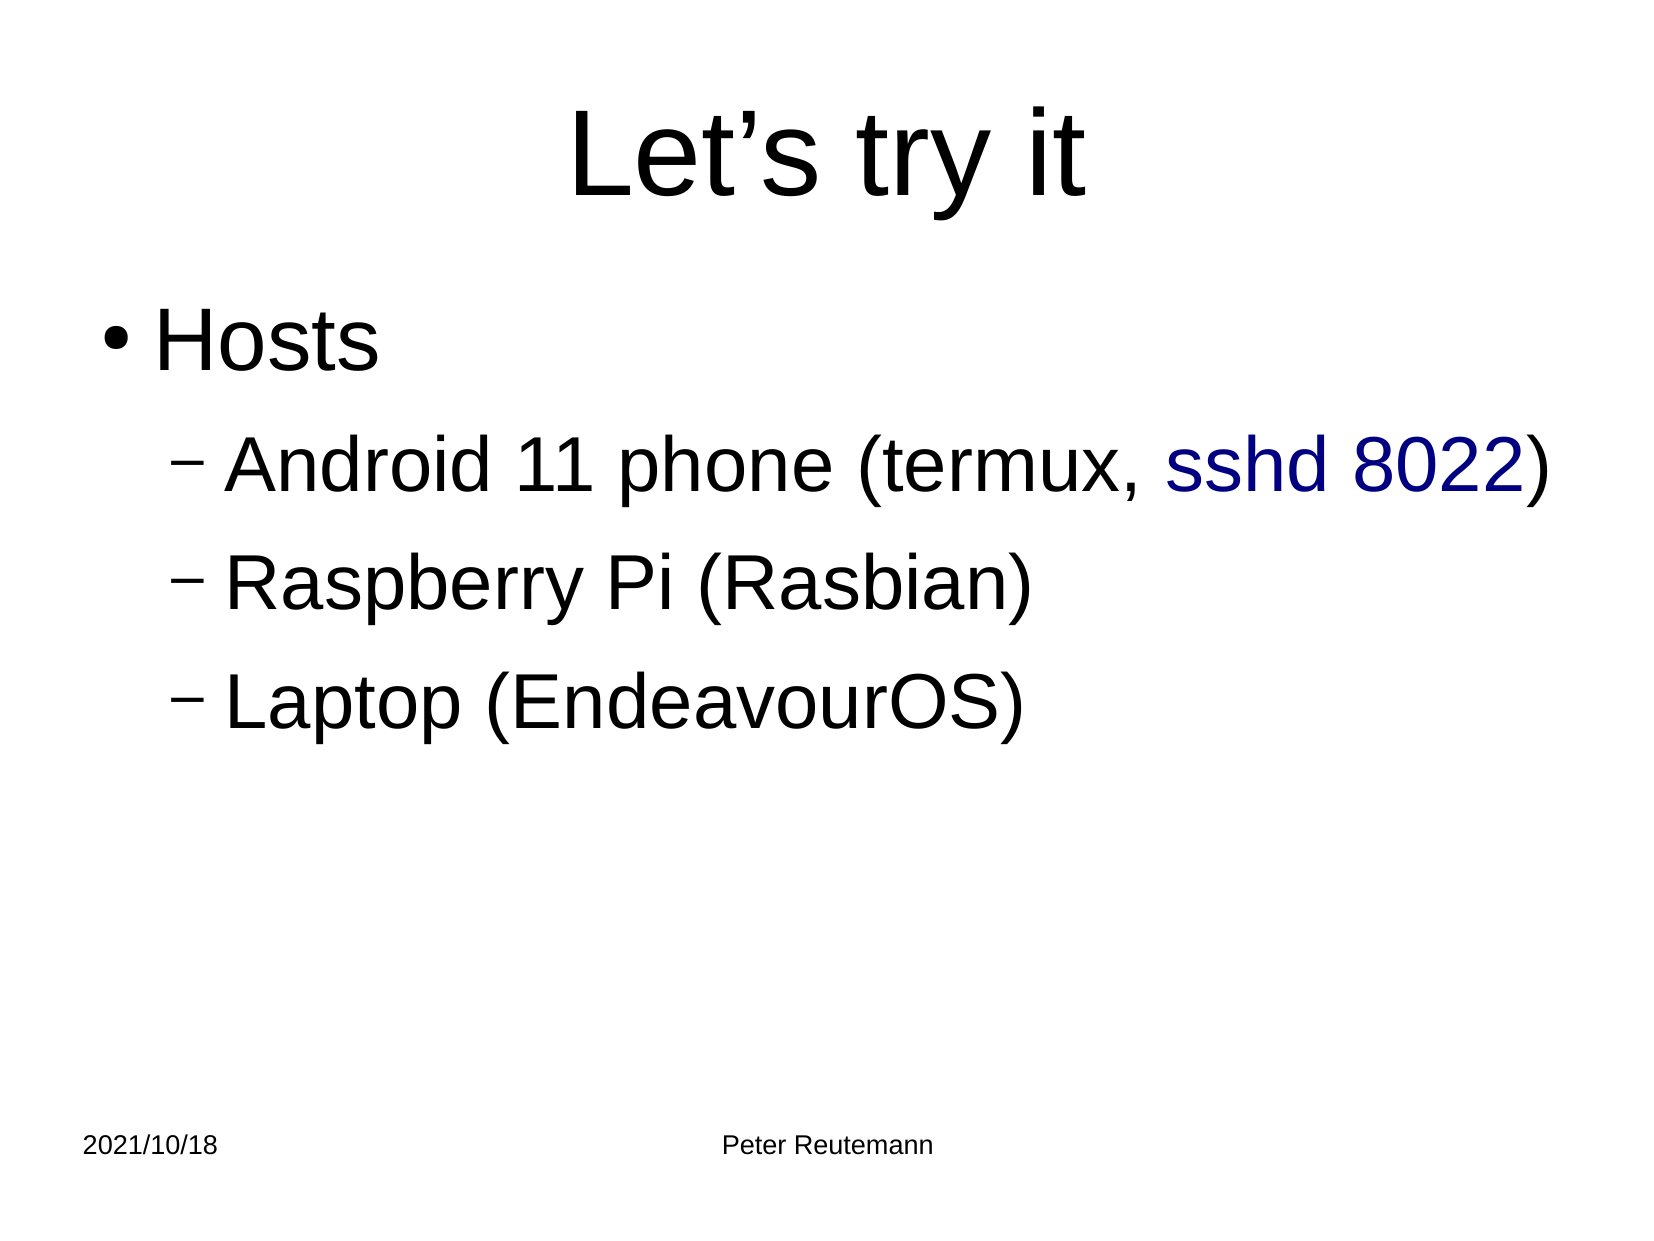

# Let’s try it
Hosts
Android 11 phone (termux, sshd 8022)
Raspberry Pi (Rasbian)
Laptop (EndeavourOS)
2021/10/18
Peter Reutemann